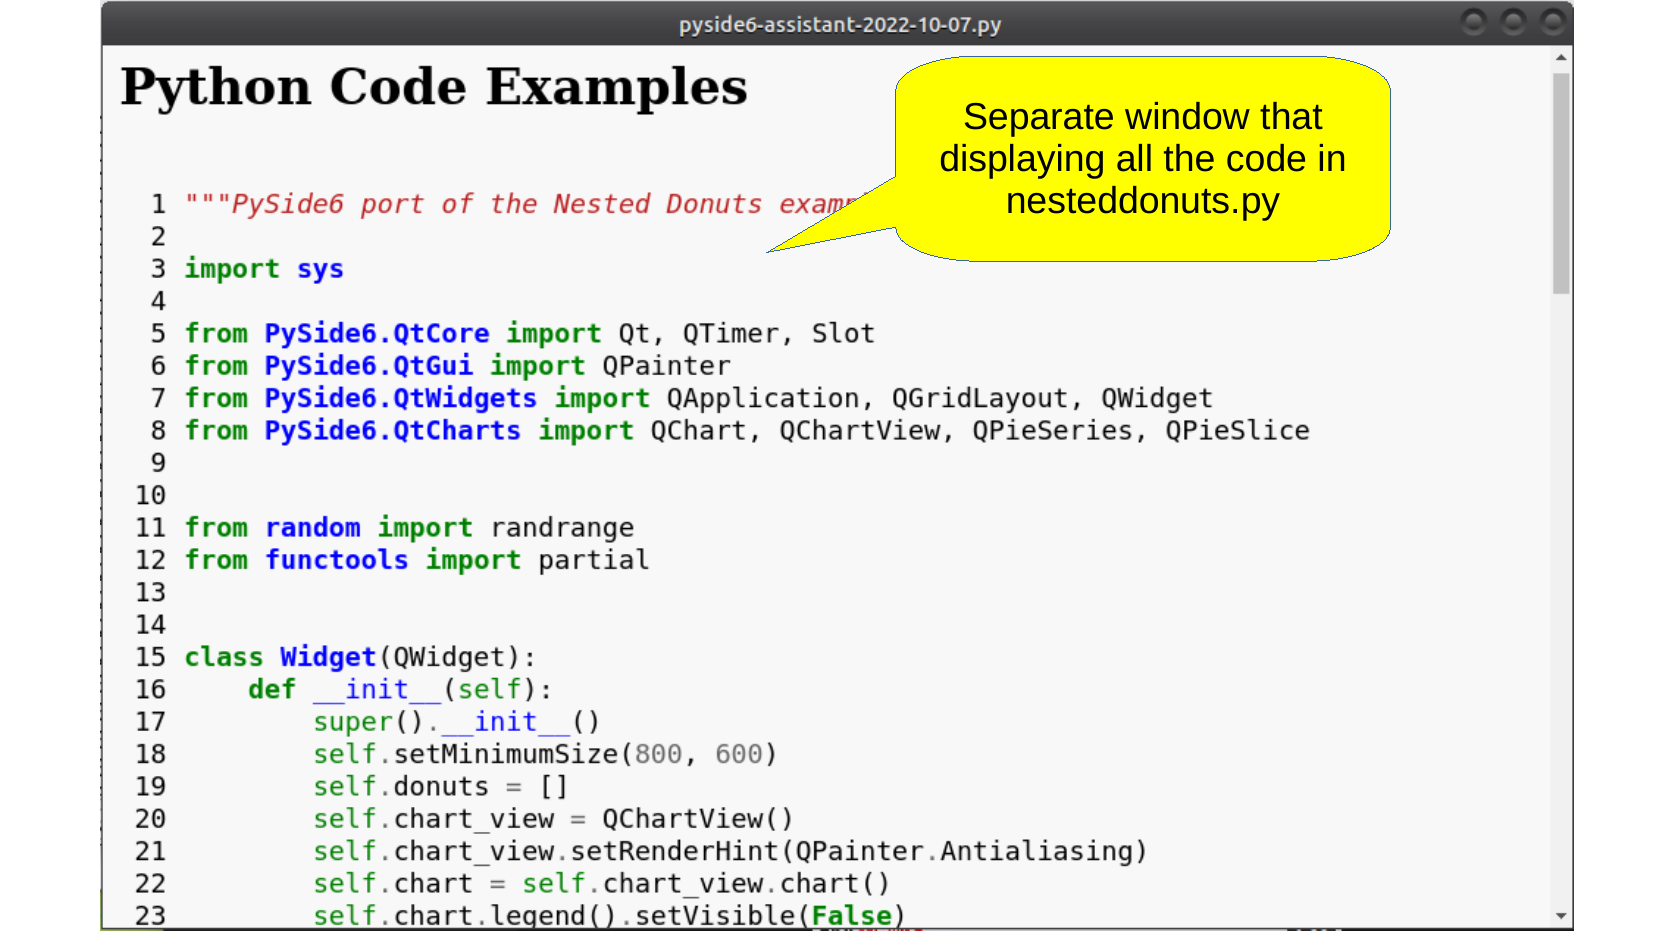

Separate window that displaying all the code in nesteddonuts.py